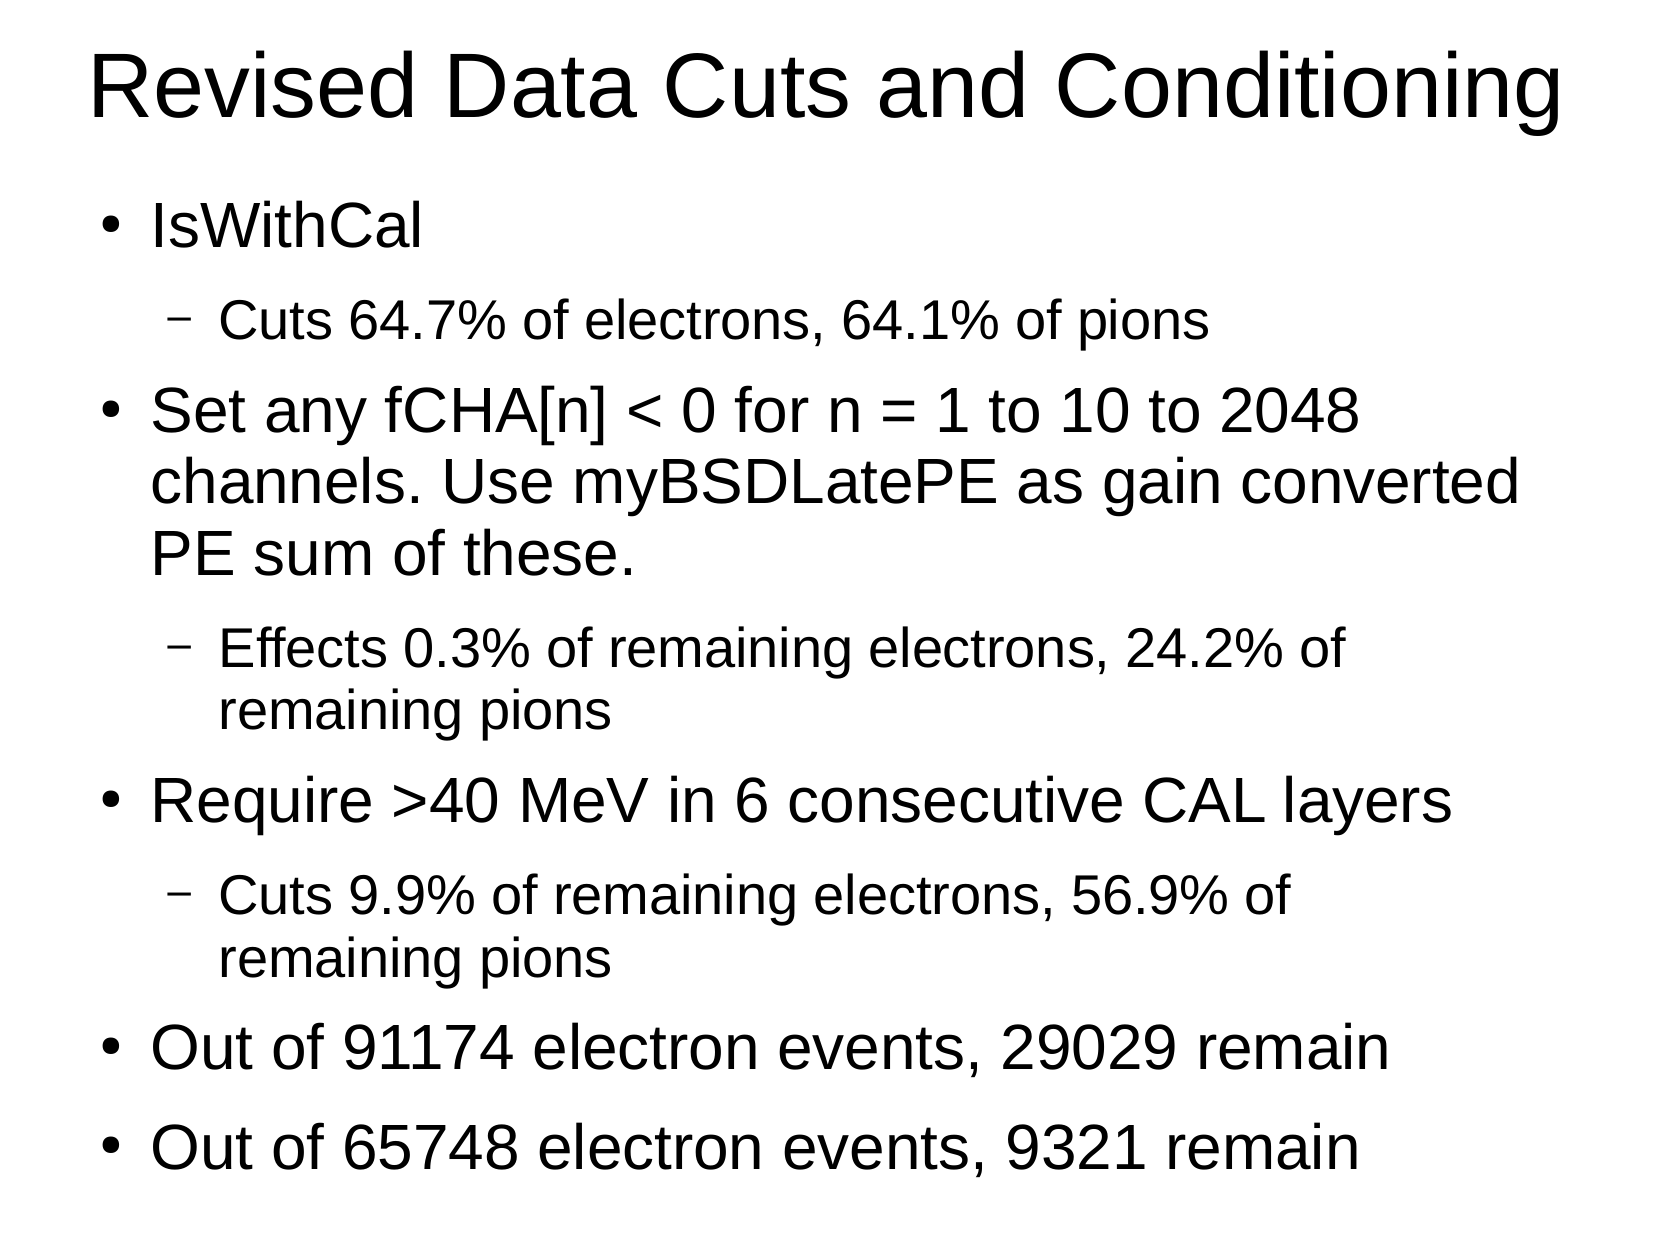

# Revised Data Cuts and Conditioning
IsWithCal
Cuts 64.7% of electrons, 64.1% of pions
Set any fCHA[n] < 0 for n = 1 to 10 to 2048 channels. Use myBSDLatePE as gain converted PE sum of these.
Effects 0.3% of remaining electrons, 24.2% of remaining pions
Require >40 MeV in 6 consecutive CAL layers
Cuts 9.9% of remaining electrons, 56.9% of remaining pions
Out of 91174 electron events, 29029 remain
Out of 65748 electron events, 9321 remain